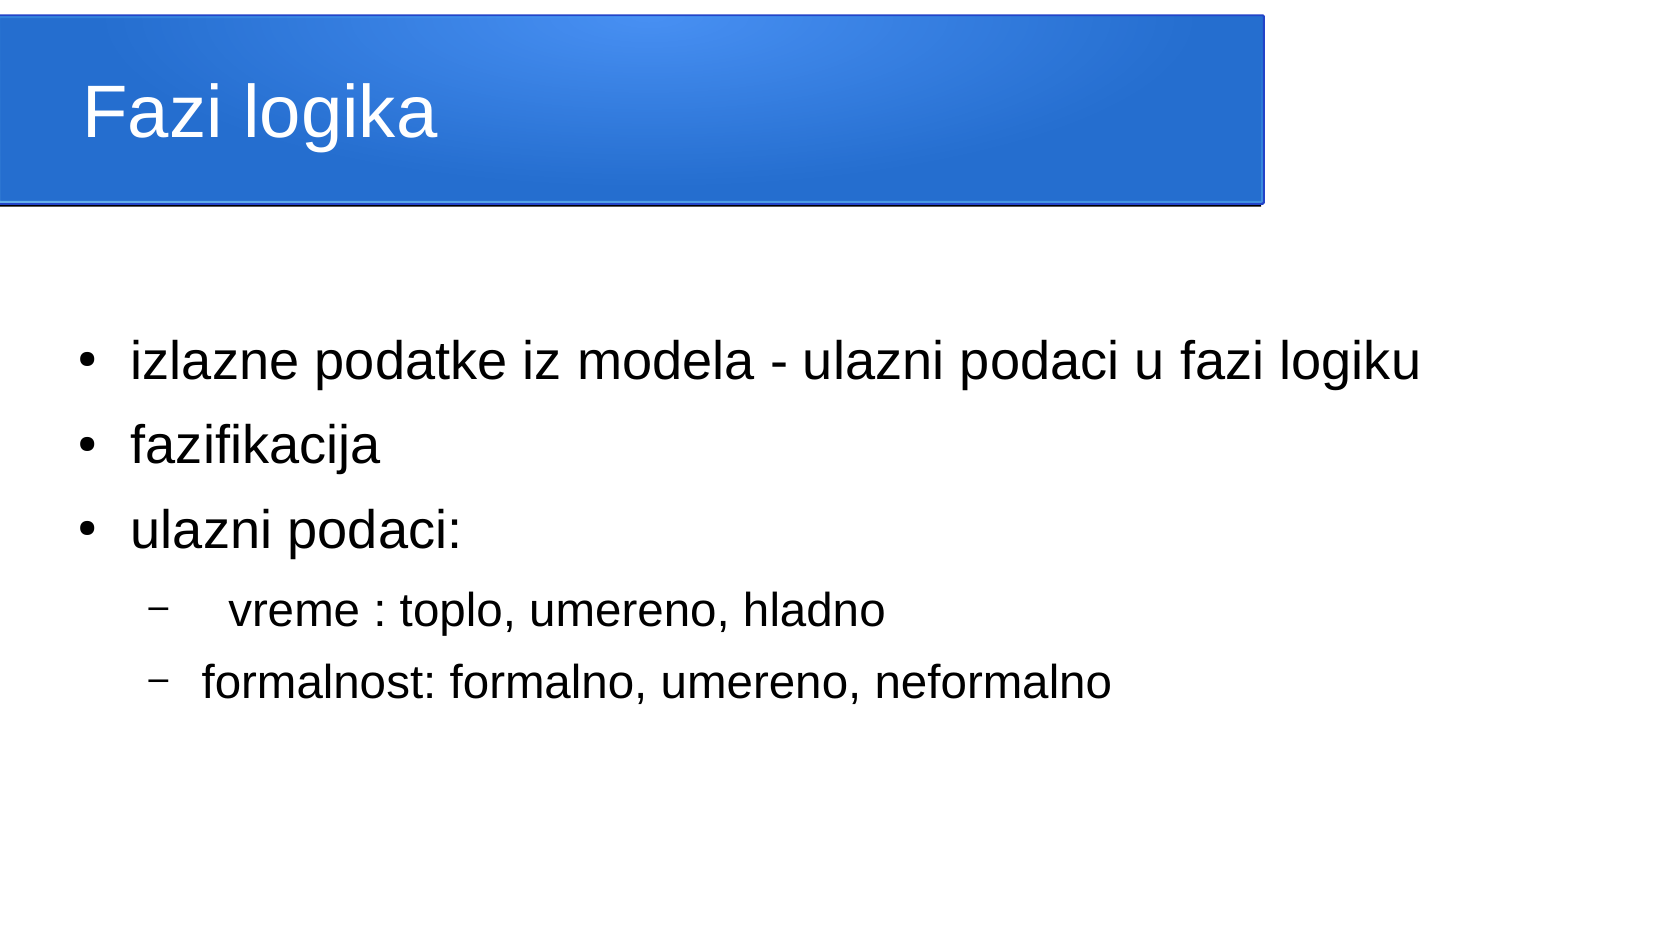

# Fazi logika
izlazne podatke iz modela - ulazni podaci u fazi logiku
fazifikacija
ulazni podaci:
 vreme : toplo, umereno, hladno
formalnost: formalno, umereno, neformalno